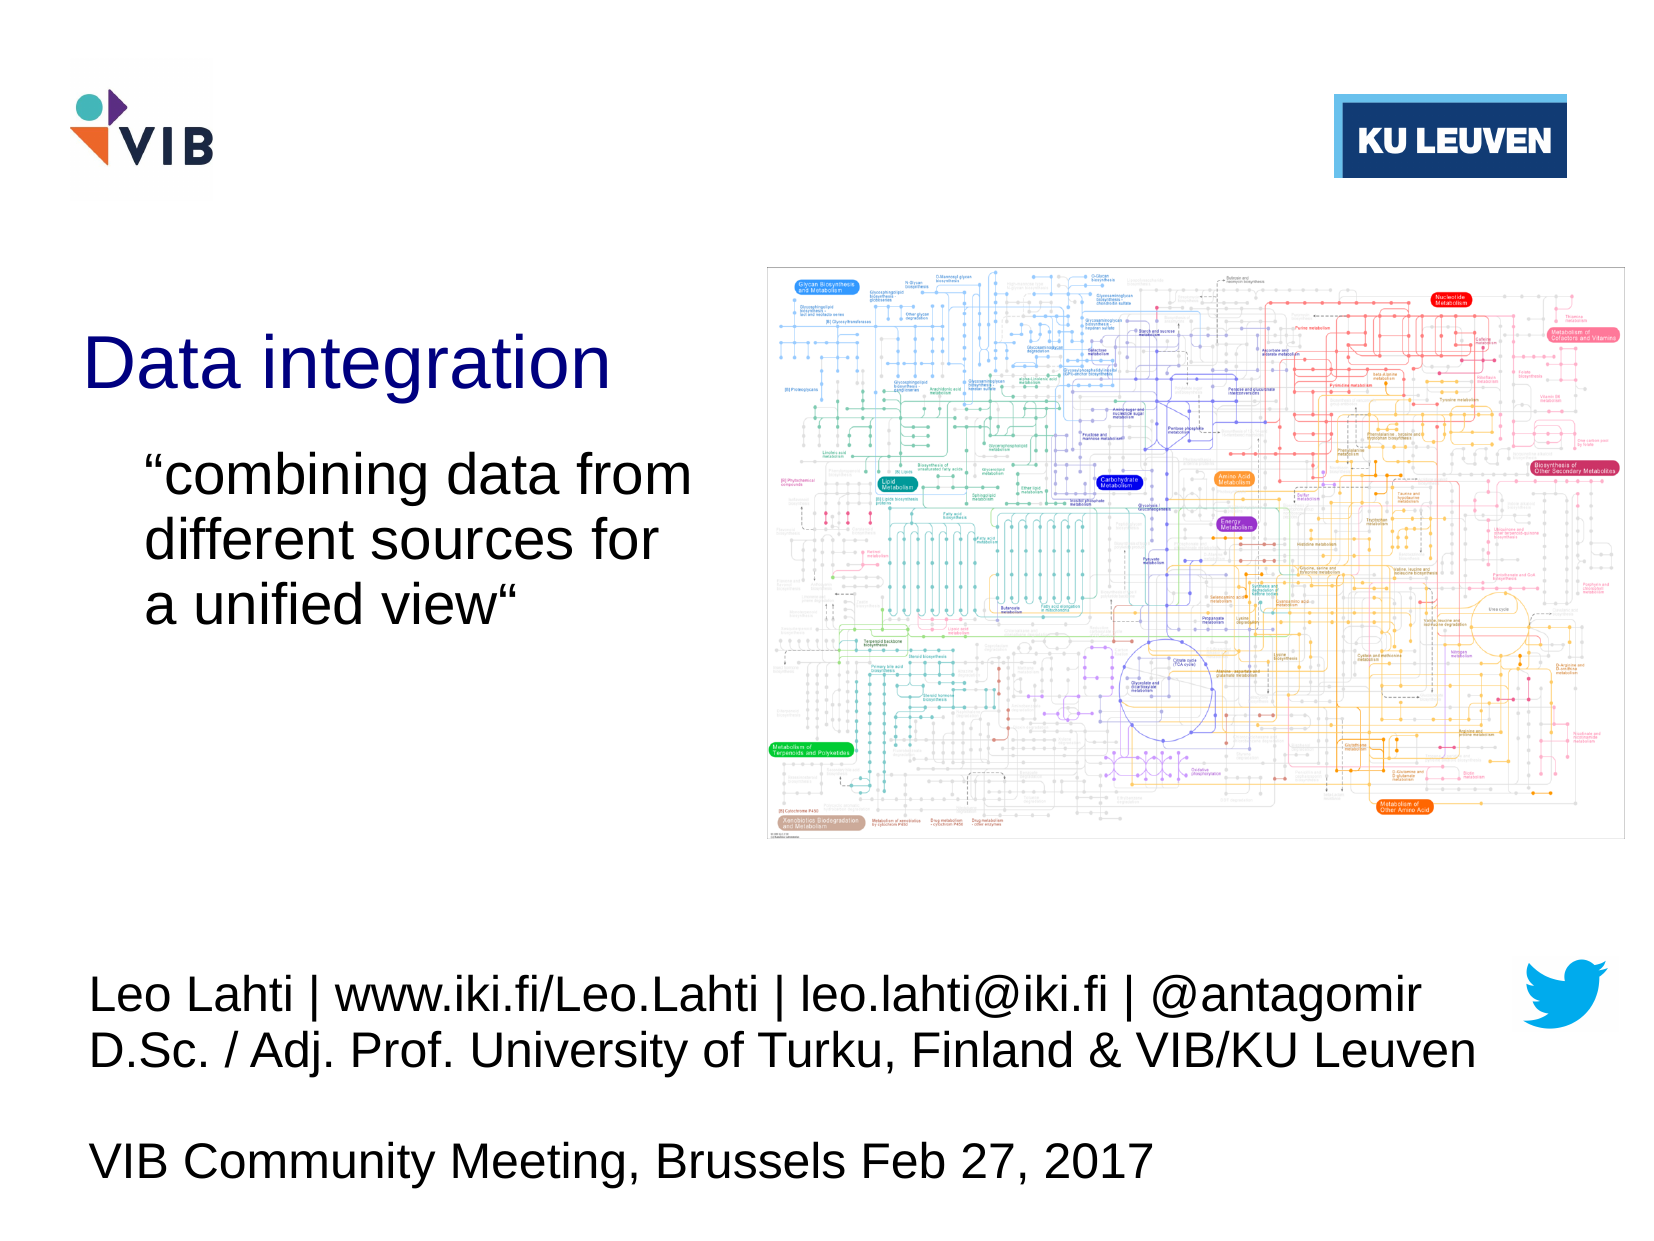

# Data integration
“combining data from different sources for a unified view“
Leo Lahti | www.iki.fi/Leo.Lahti | leo.lahti@iki.fi | @antagomir
D.Sc. / Adj. Prof. University of Turku, Finland & VIB/KU Leuven
VIB Community Meeting, Brussels Feb 27, 2017